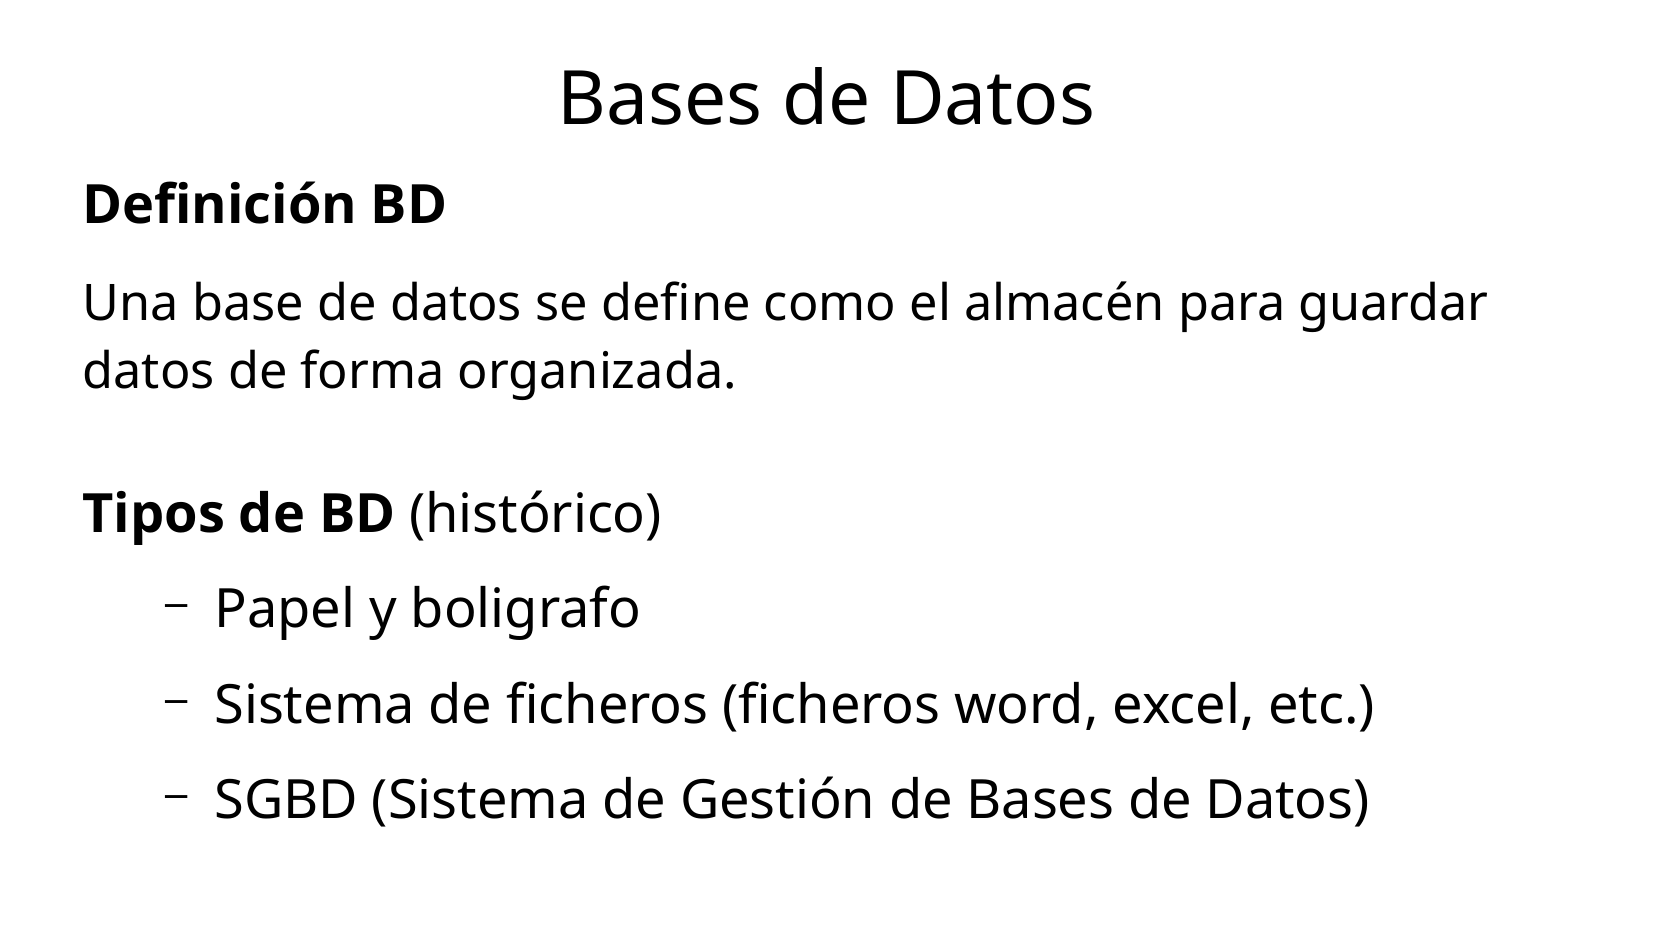

# Bases de Datos
Definición BD
Una base de datos se define como el almacén para guardar datos de forma organizada.
Tipos de BD (histórico)
Papel y boligrafo
Sistema de ficheros (ficheros word, excel, etc.)
SGBD (Sistema de Gestión de Bases de Datos)